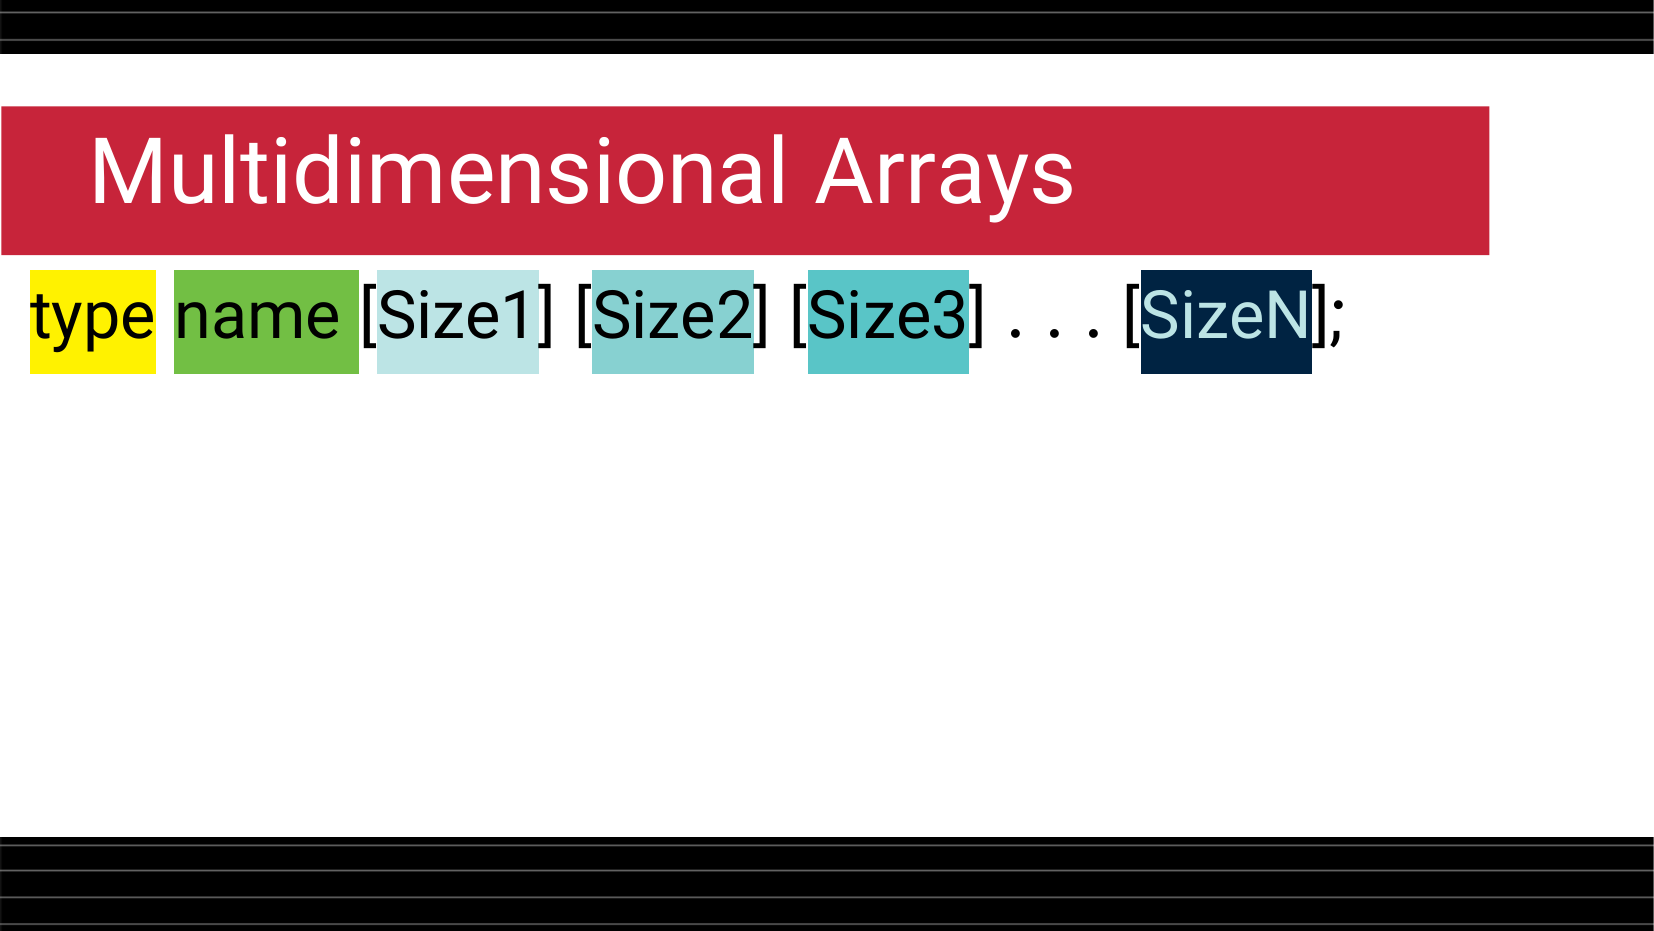

Multidimensional Arrays
# type name [Size1] [Size2] [Size3] . . . [SizeN];